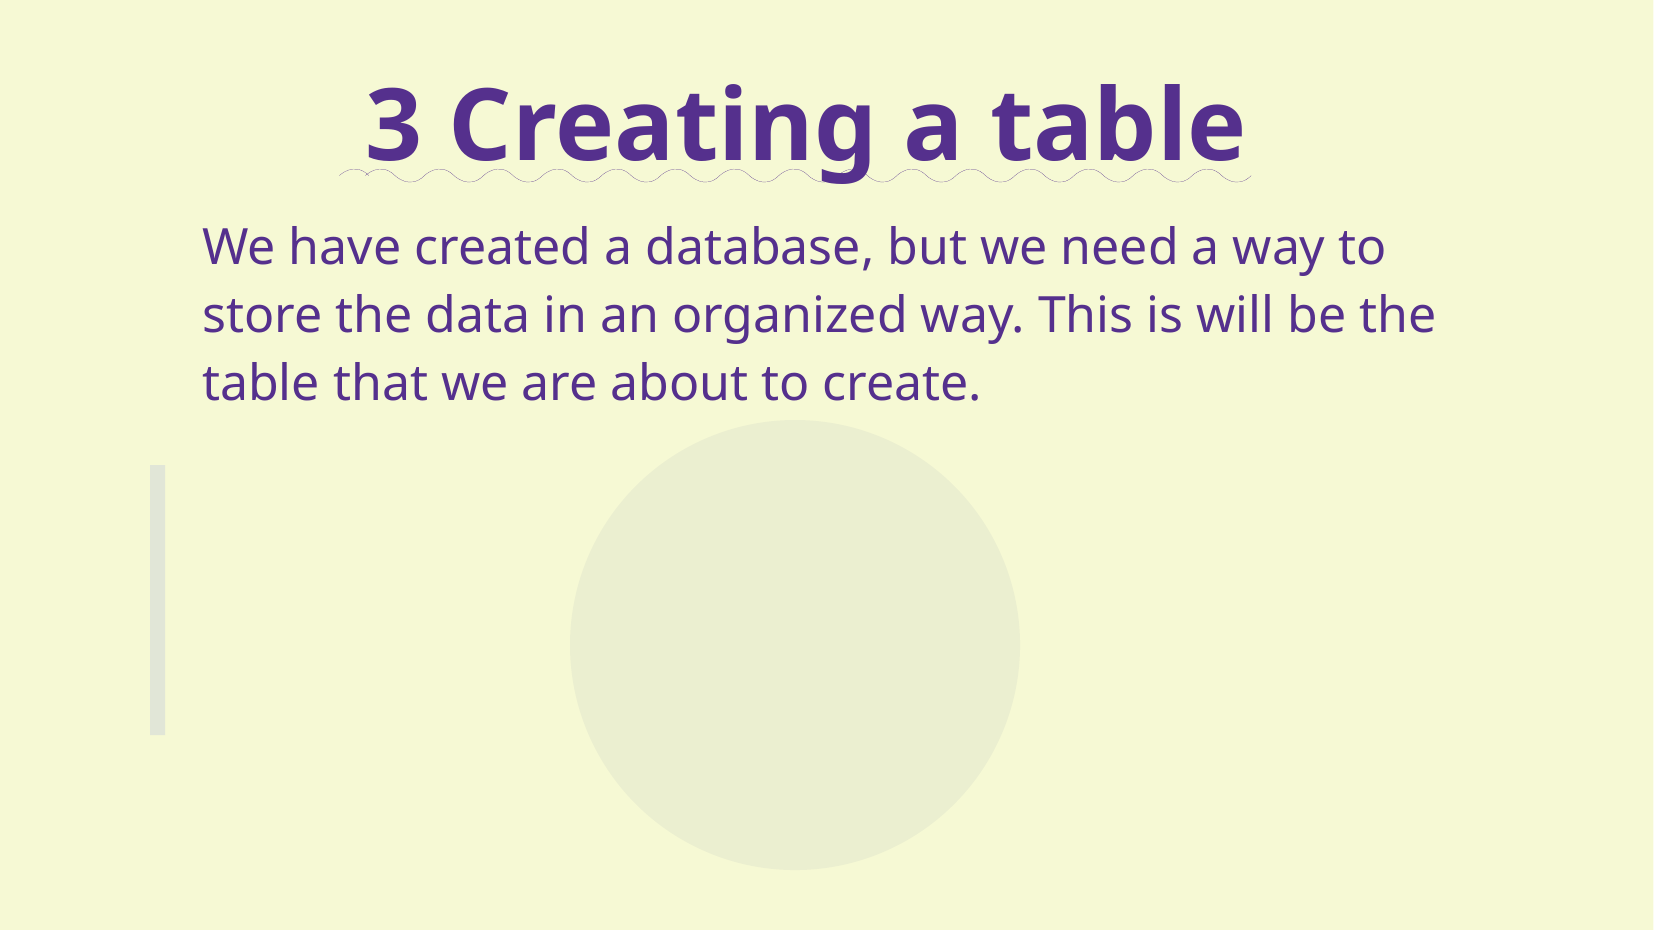

# 3 Creating a table
We have created a database, but we need a way to store the data in an organized way. This is will be the table that we are about to create.